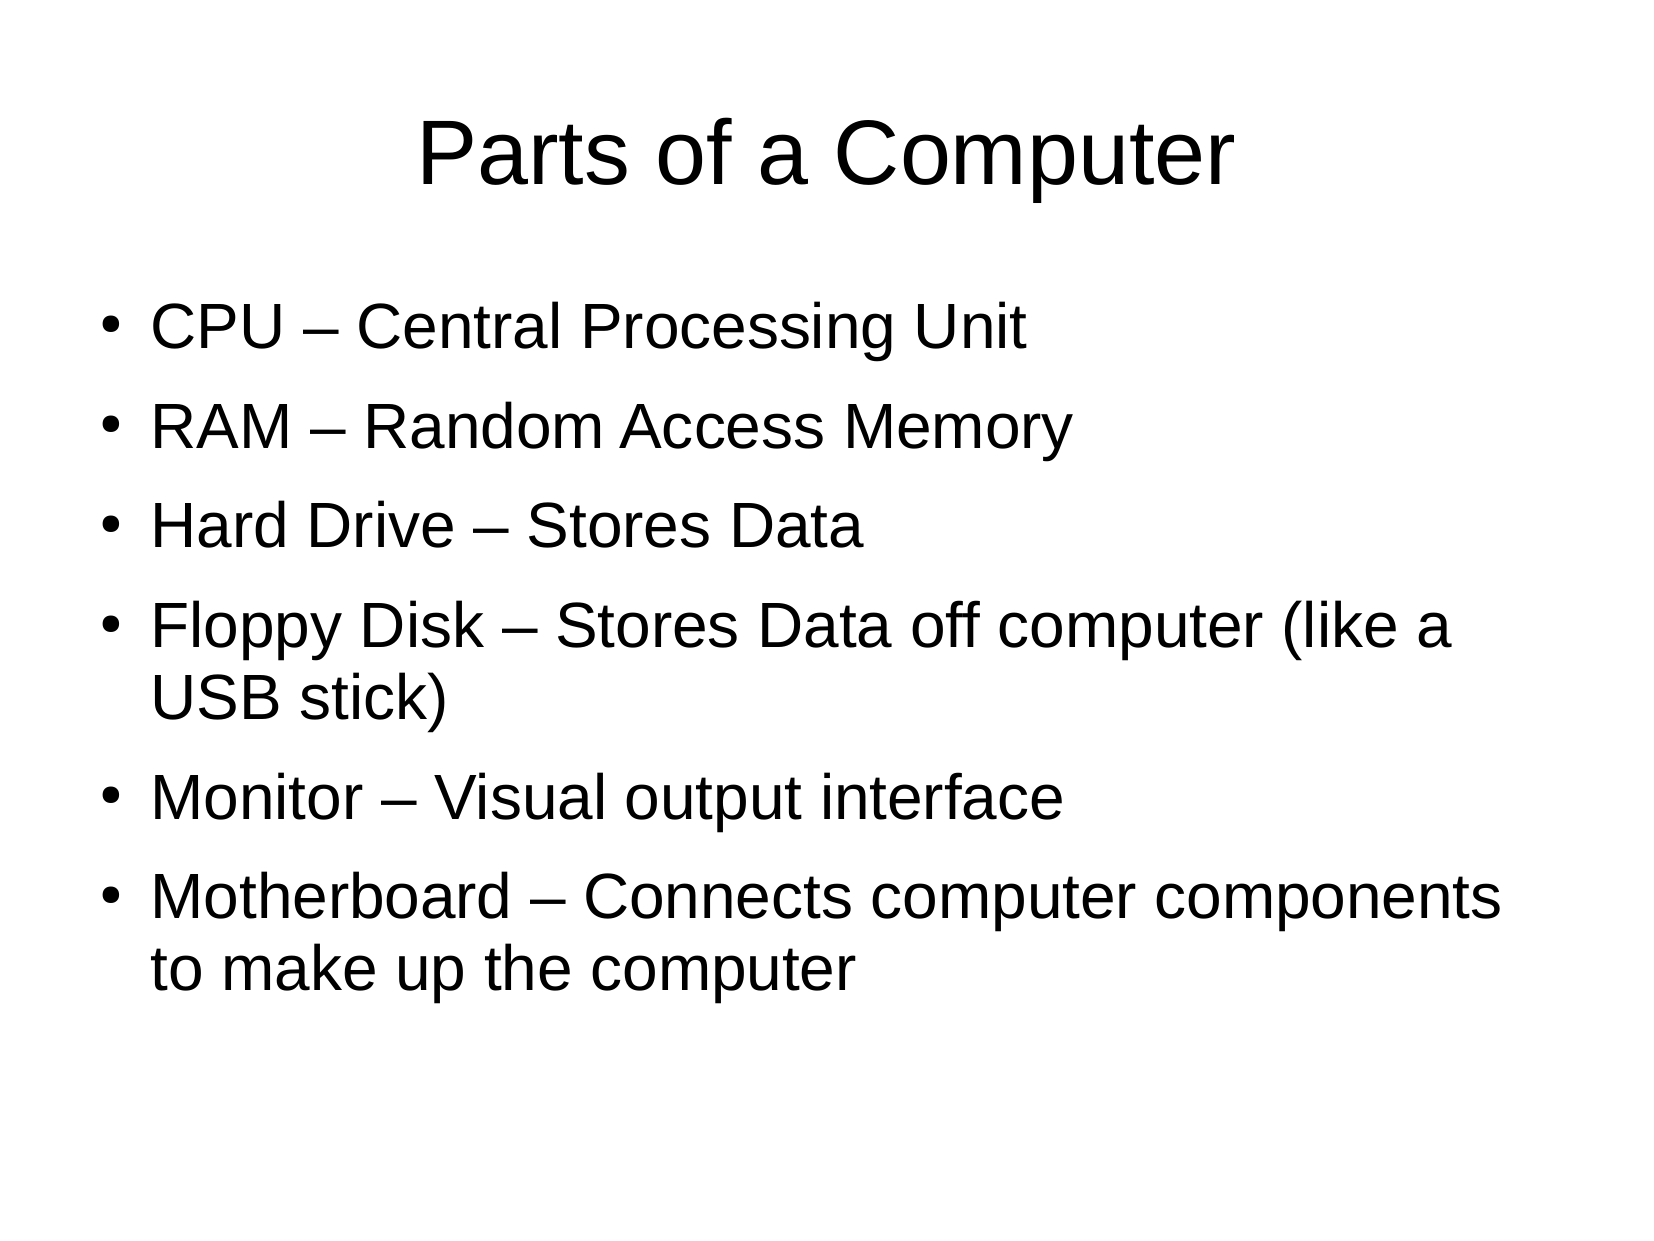

# Parts of a Computer
CPU – Central Processing Unit
RAM – Random Access Memory
Hard Drive – Stores Data
Floppy Disk – Stores Data off computer (like a USB stick)
Monitor – Visual output interface
Motherboard – Connects computer components to make up the computer